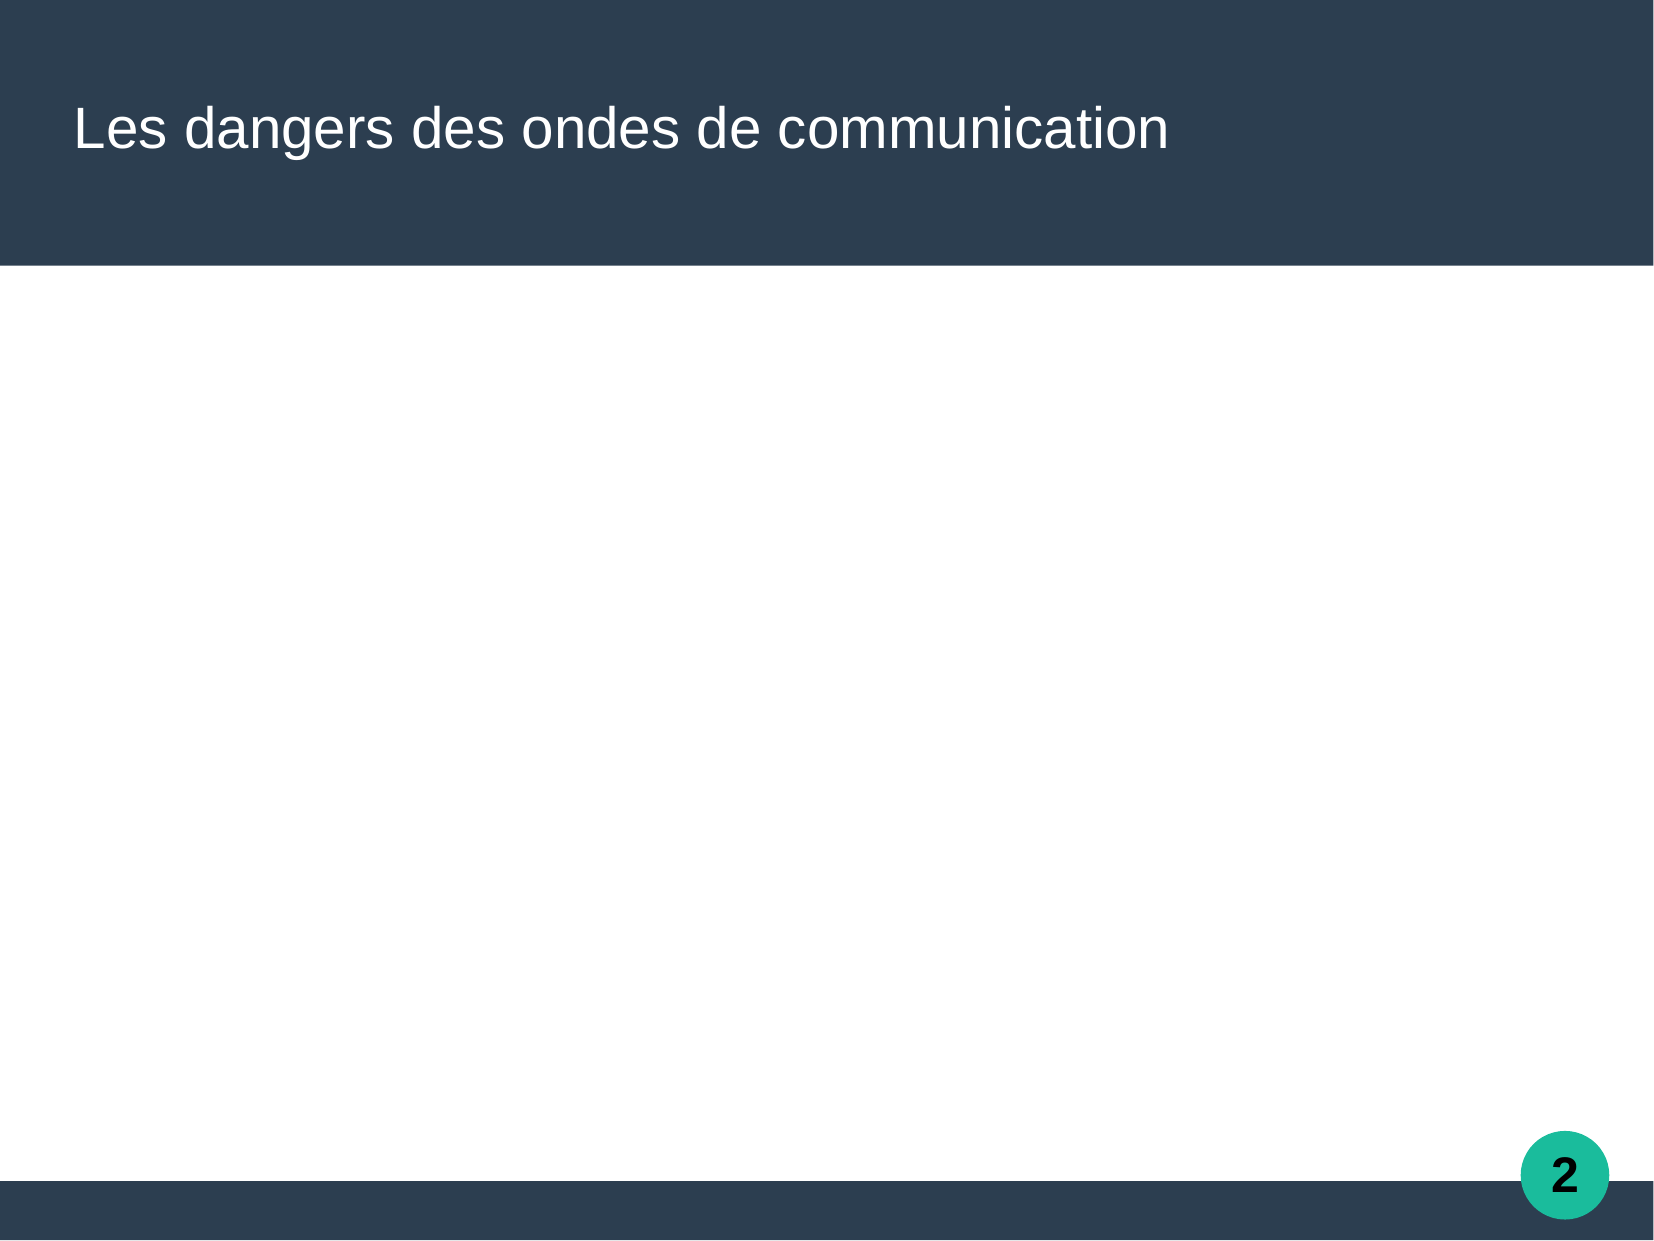

Les dangers des ondes de communication
2